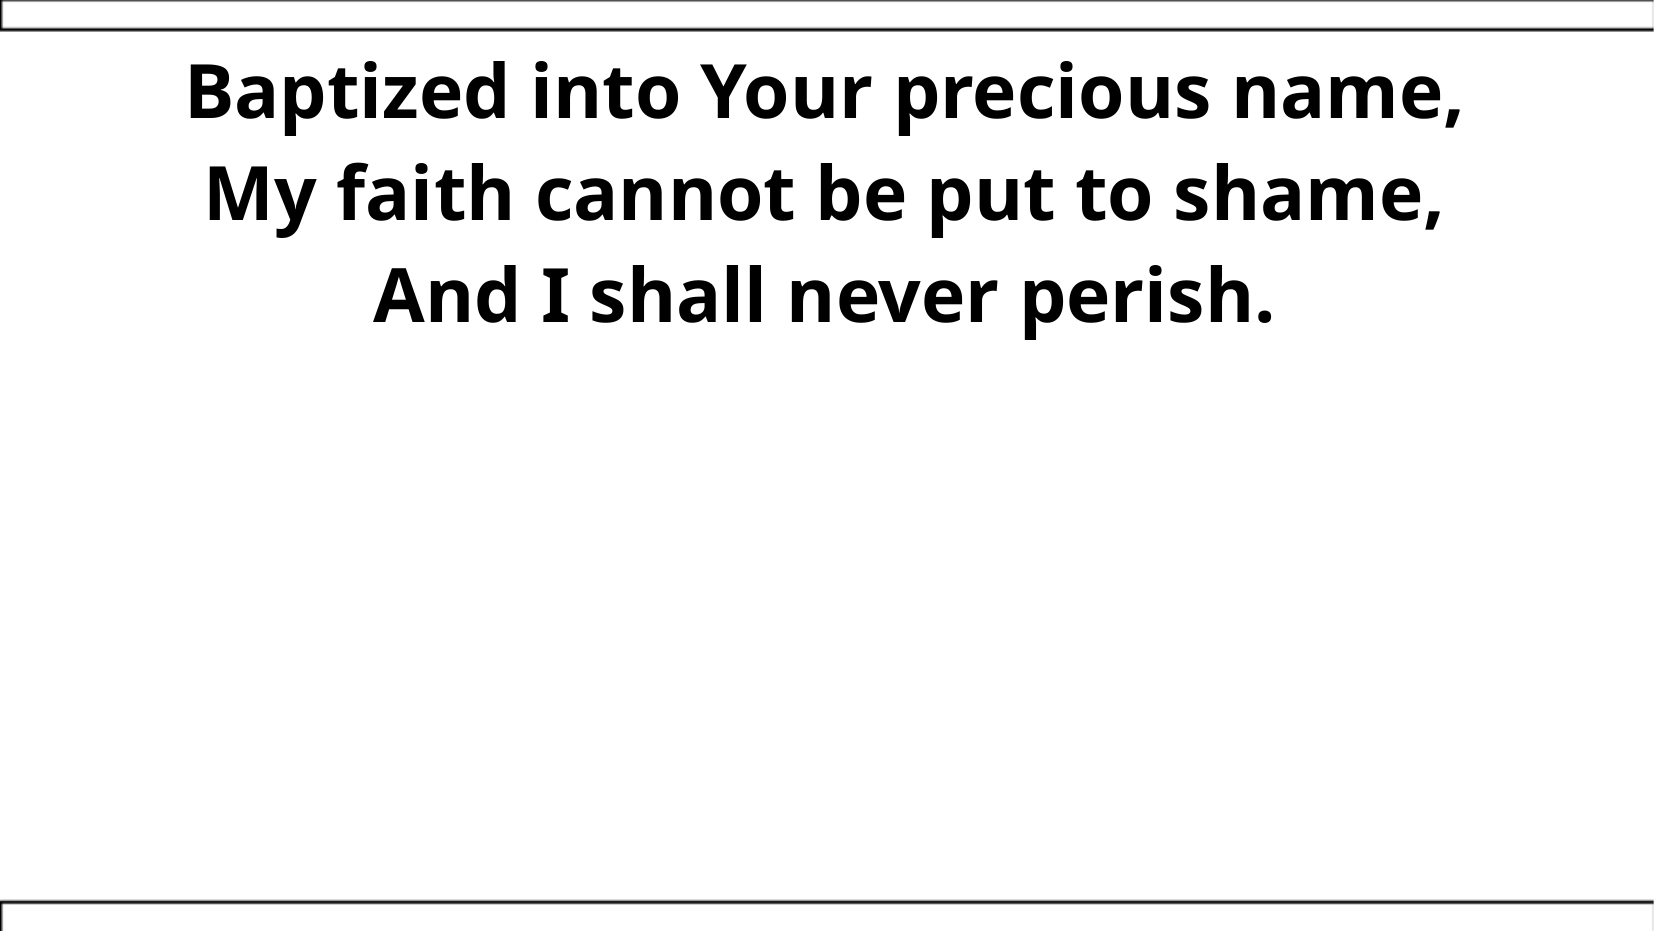

Baptized into Your precious name,
My faith cannot be put to shame,
And I shall never perish.